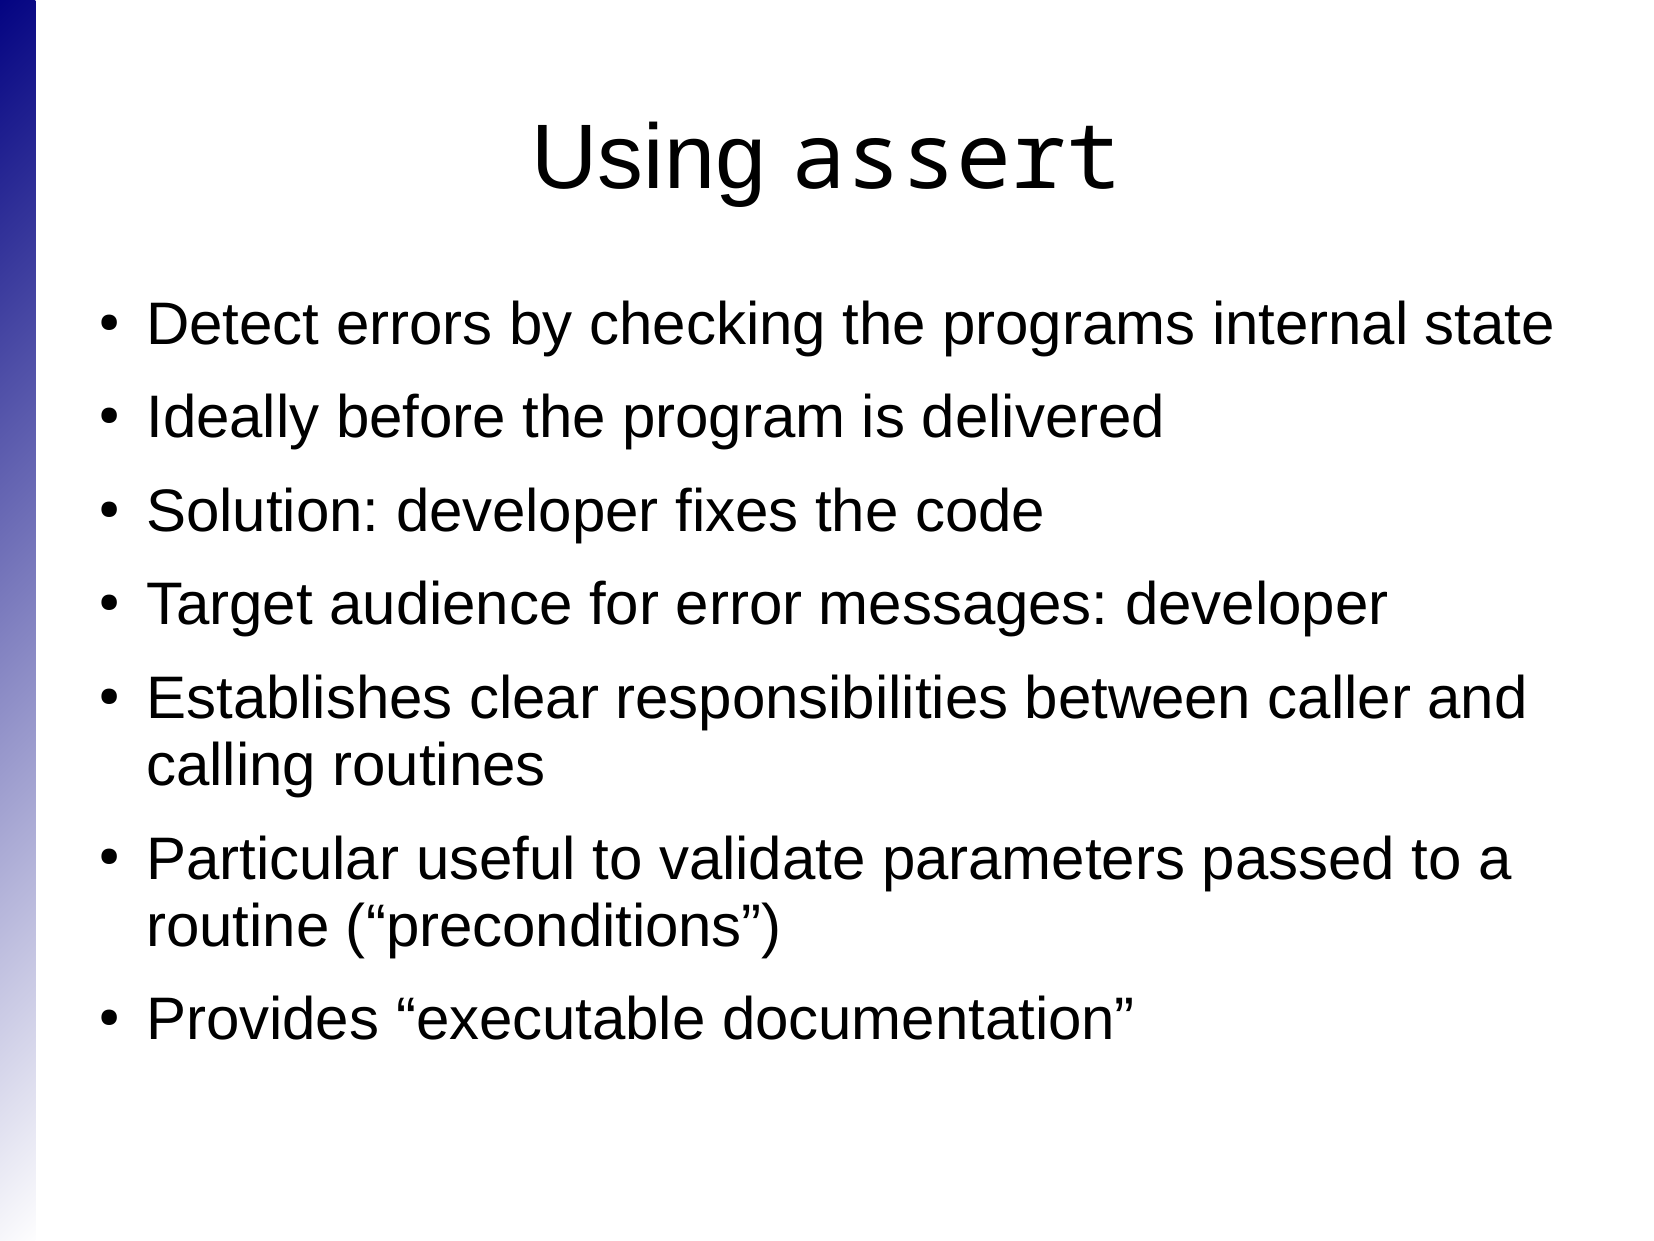

# Using assert
Detect errors by checking the programs internal state
Ideally before the program is delivered
Solution: developer fixes the code
Target audience for error messages: developer
Establishes clear responsibilities between caller and calling routines
Particular useful to validate parameters passed to a routine (“preconditions”)
Provides “executable documentation”